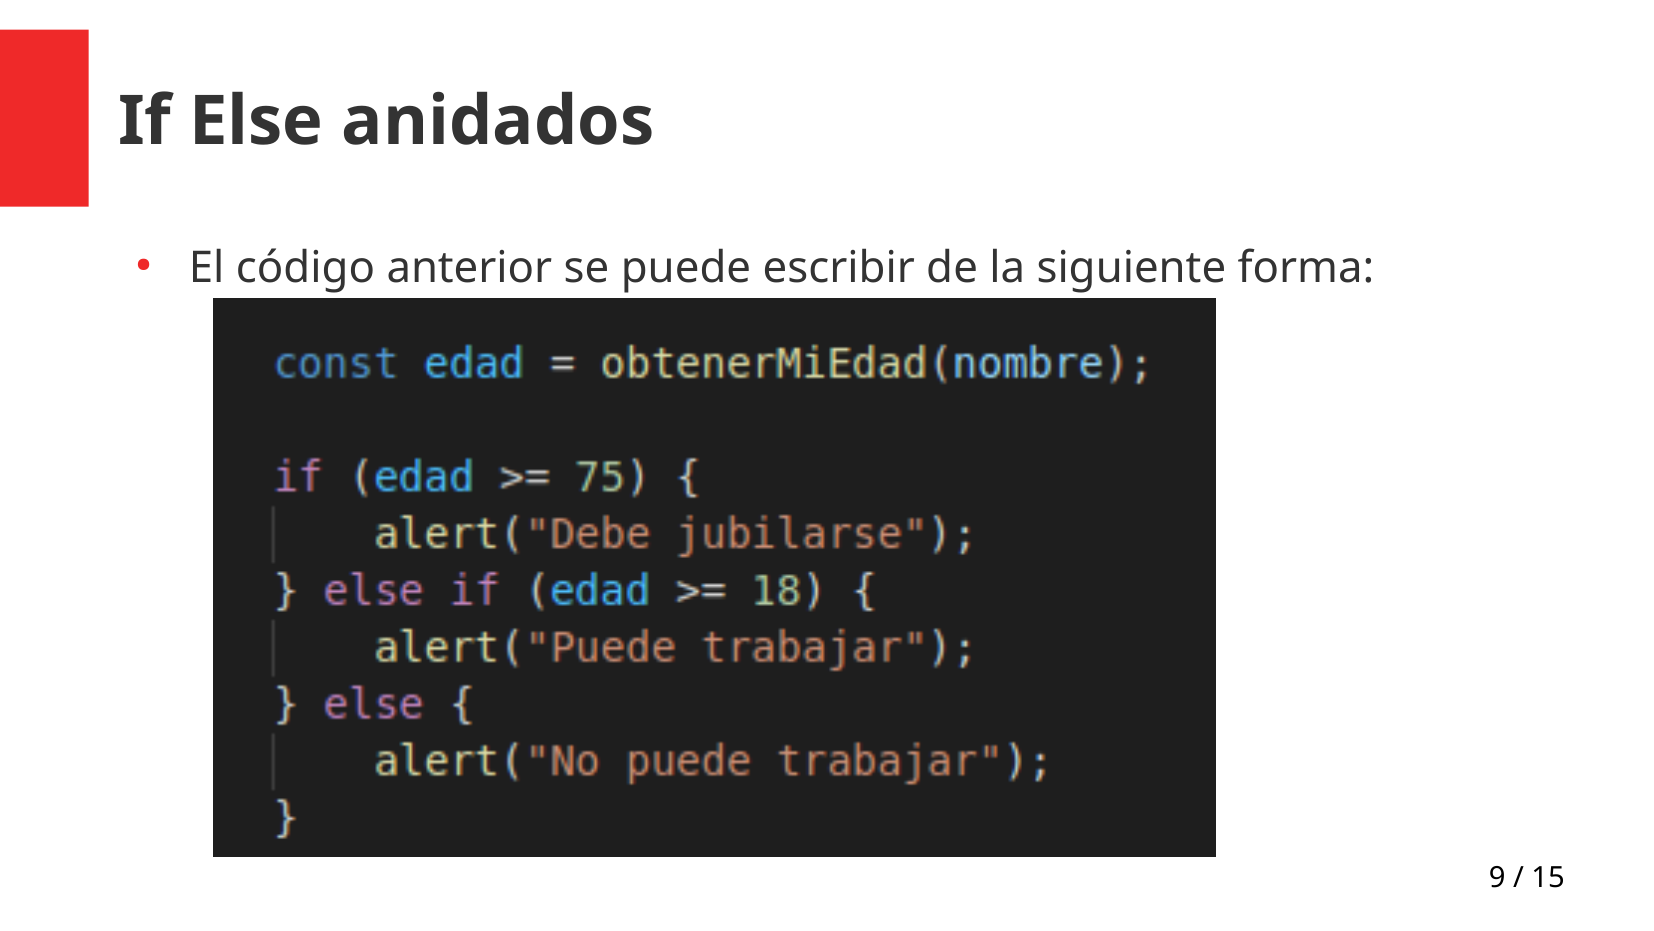

# If Else anidados
El código anterior se puede escribir de la siguiente forma:
9